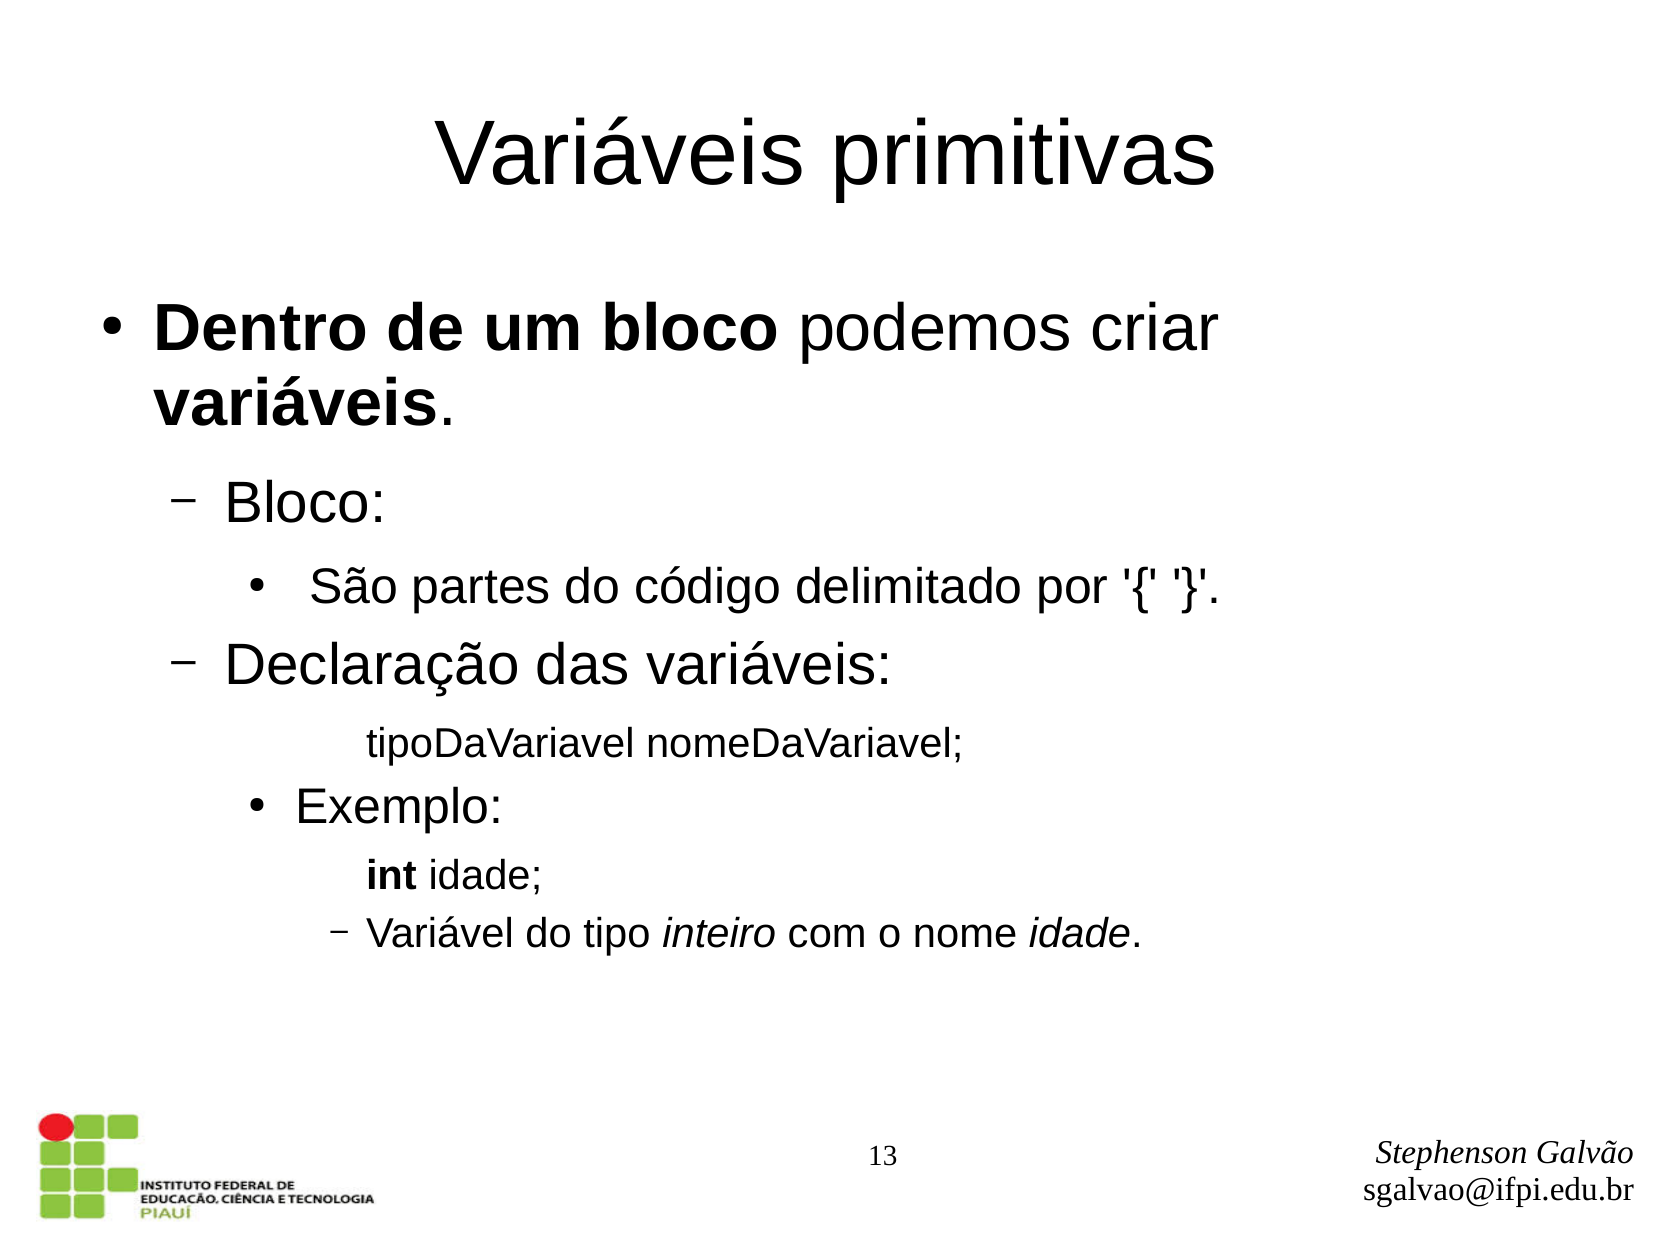

# Variáveis primitivas
Dentro de um bloco podemos criar variáveis.
Bloco:
 São partes do código delimitado por '{' '}'.
Declaração das variáveis:
tipoDaVariavel nomeDaVariavel;
Exemplo:
int idade;
Variável do tipo inteiro com o nome idade.
13